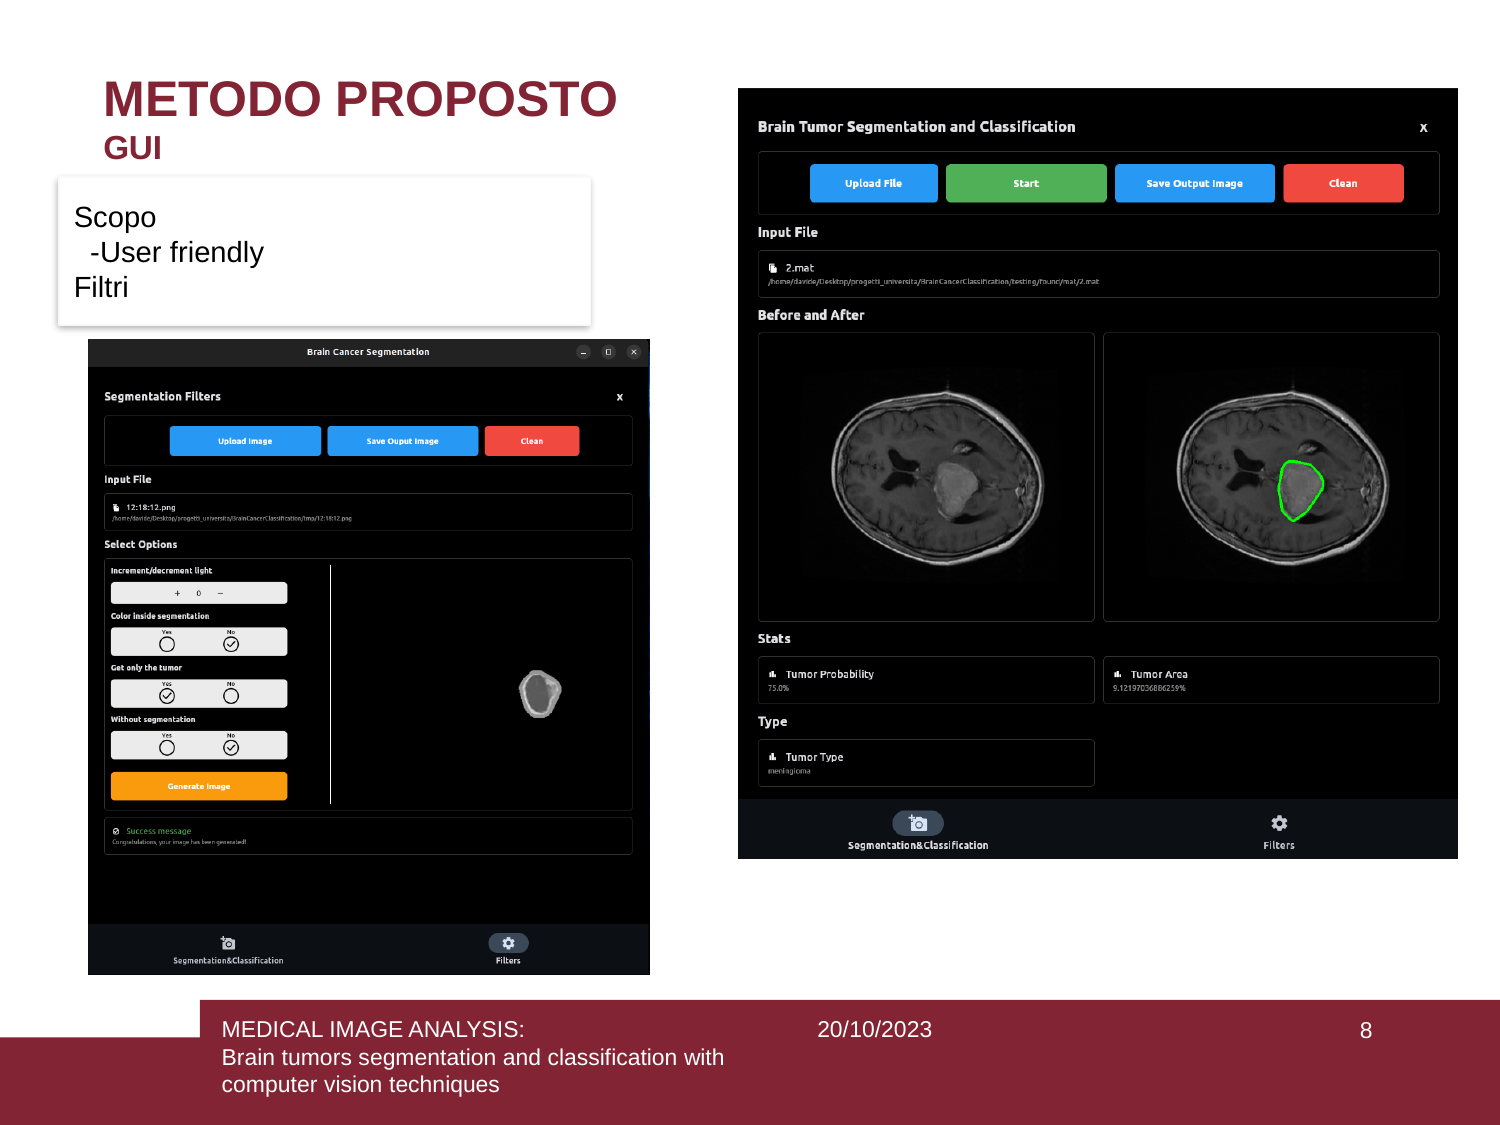

# METODO PROPOSTO GUI
Scopo
 -User friendly
Filtri
MEDICAL IMAGE ANALYSIS:
Brain tumors segmentation and classification with computer vision techniques
20/10/2023